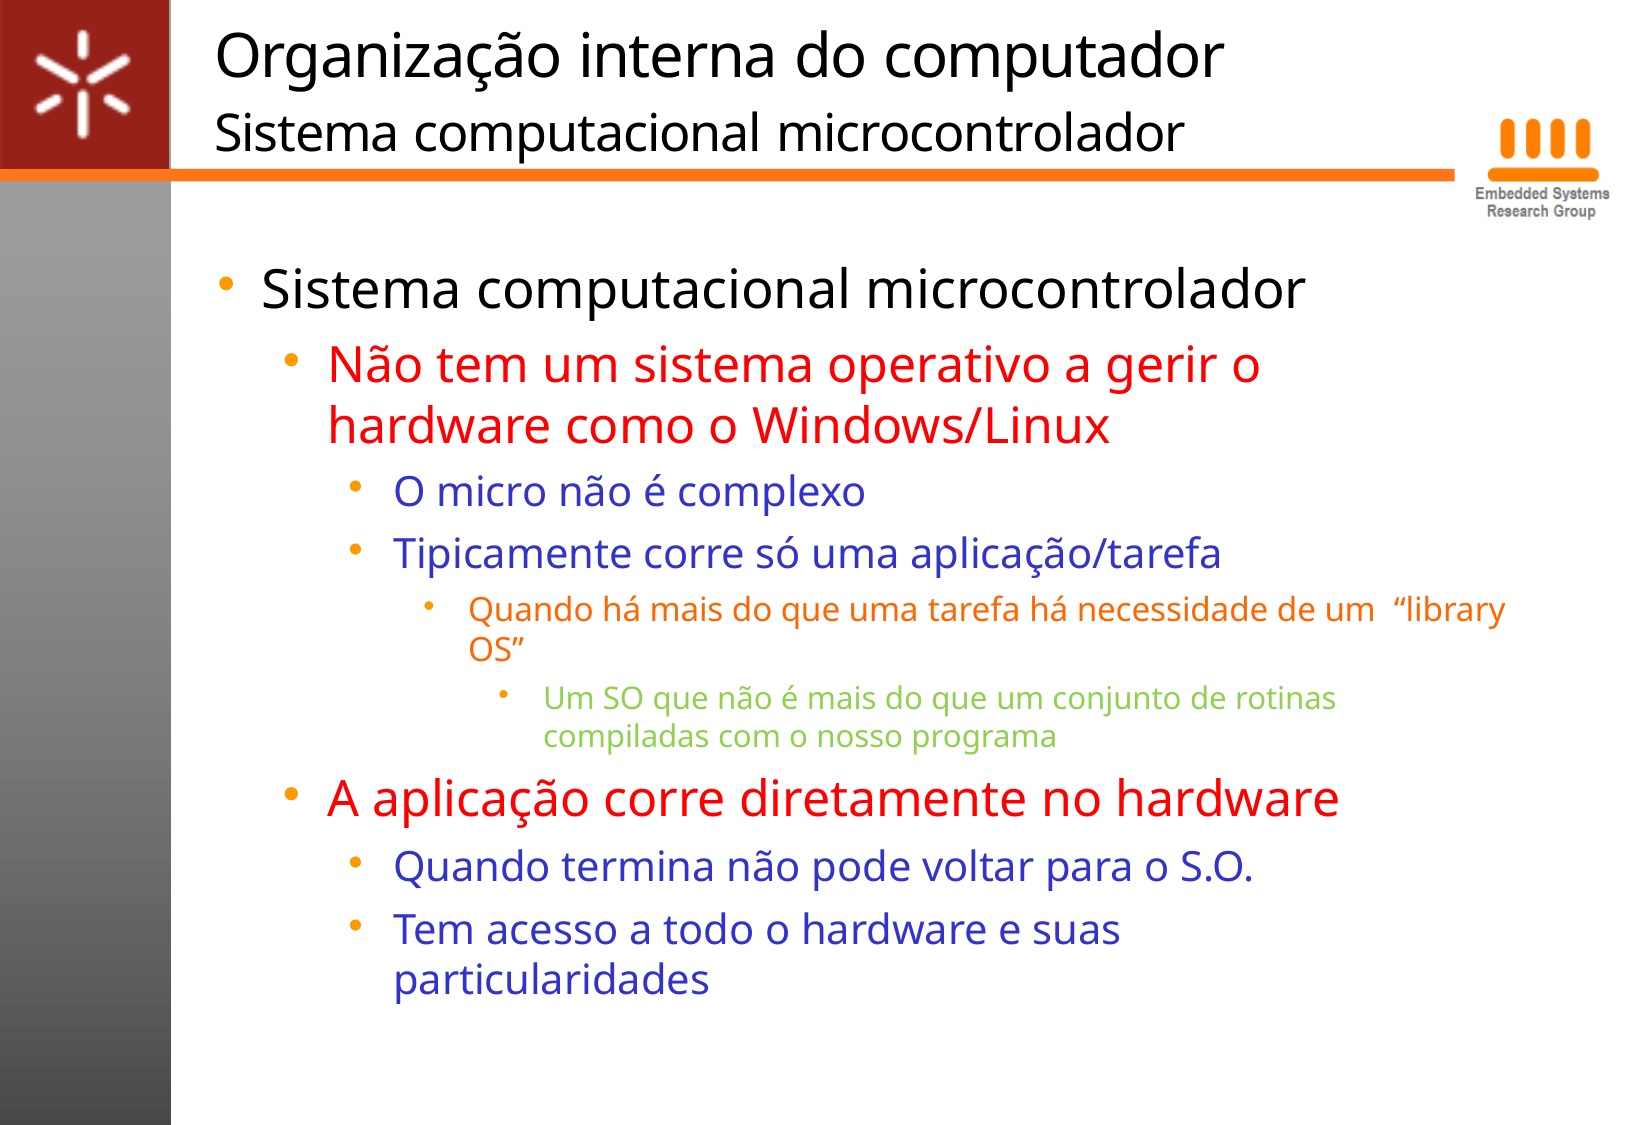

# Organização interna do computador Sistema computacional microcontrolador
Sistema computacional microcontrolador
Não tem um sistema operativo a gerir o hardware como o Windows/Linux
O micro não é complexo
Tipicamente corre só uma aplicação/tarefa
Quando há mais do que uma tarefa há necessidade de um “library OS”
Um SO que não é mais do que um conjunto de rotinas compiladas com o nosso programa
A aplicação corre diretamente no hardware
Quando termina não pode voltar para o S.O.
Tem acesso a todo o hardware e suas particularidades